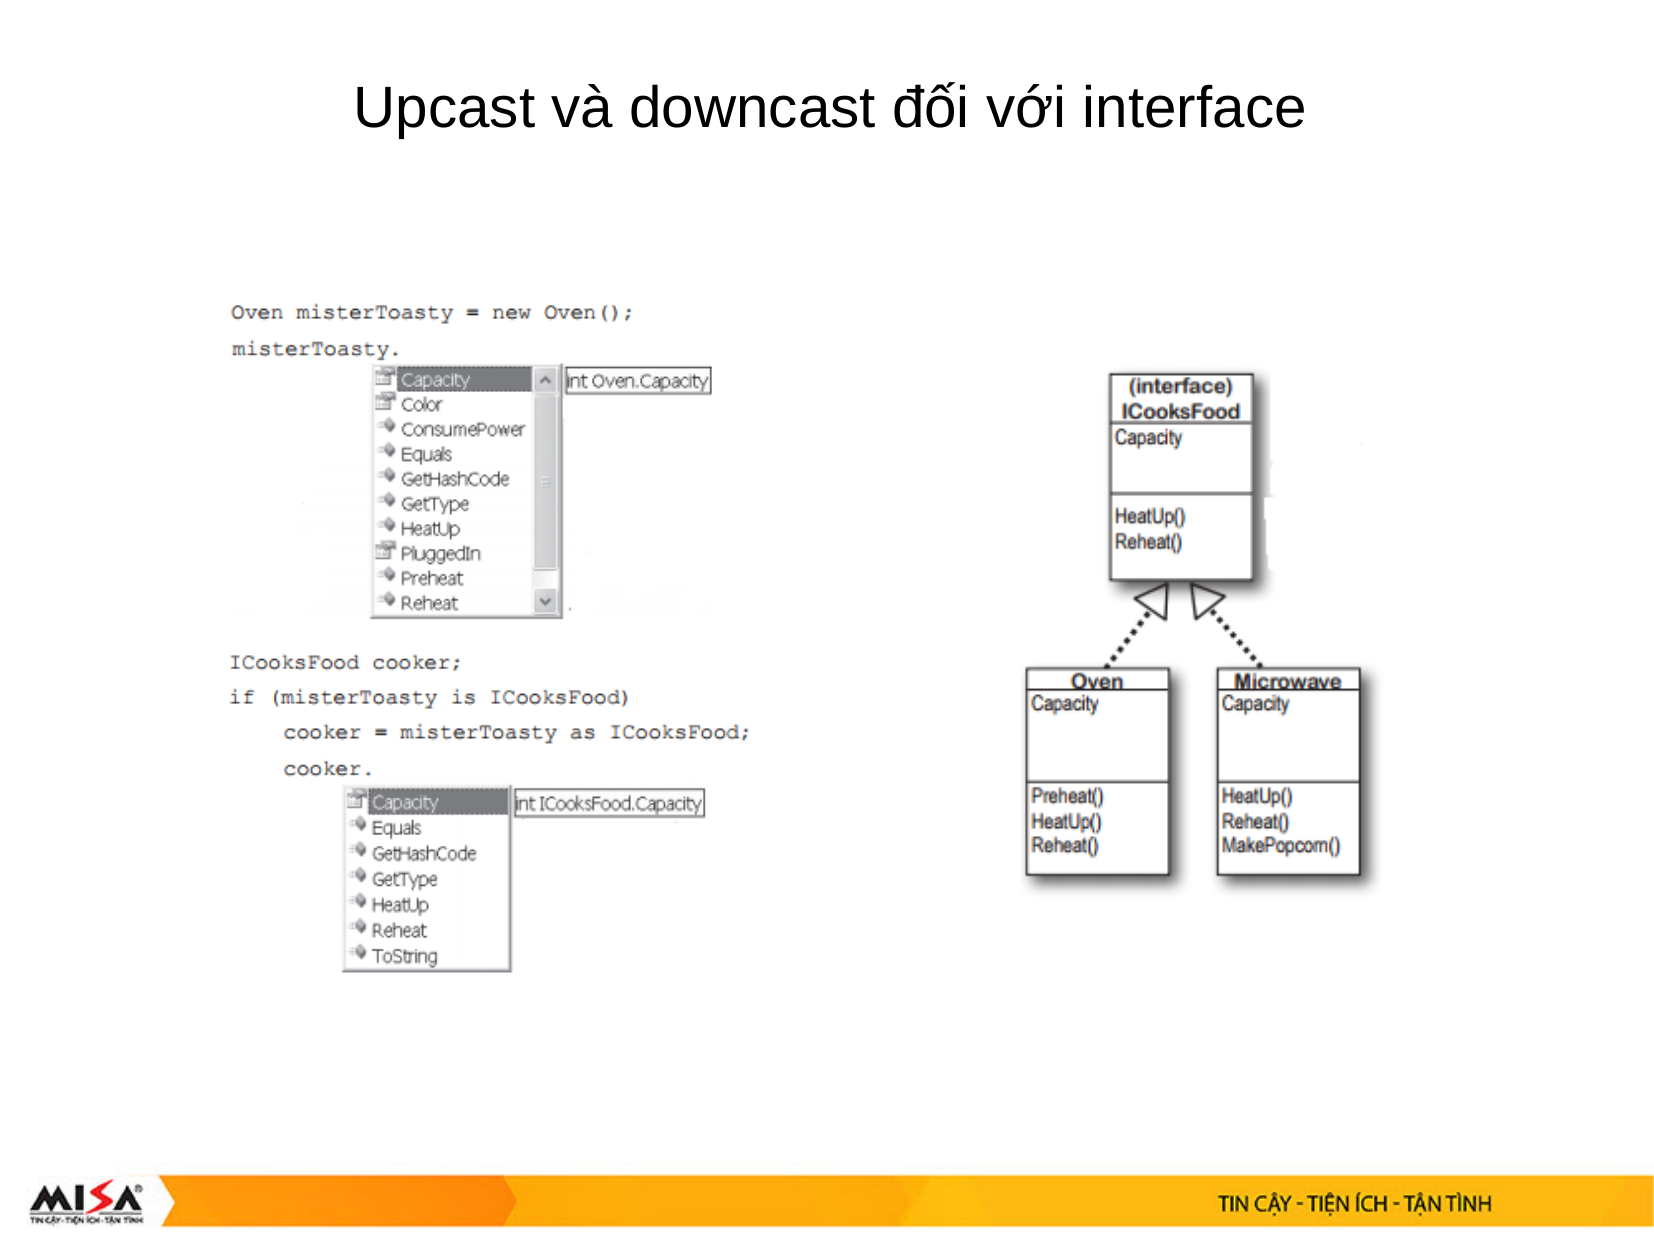

# Upcast và downcast đối với interface